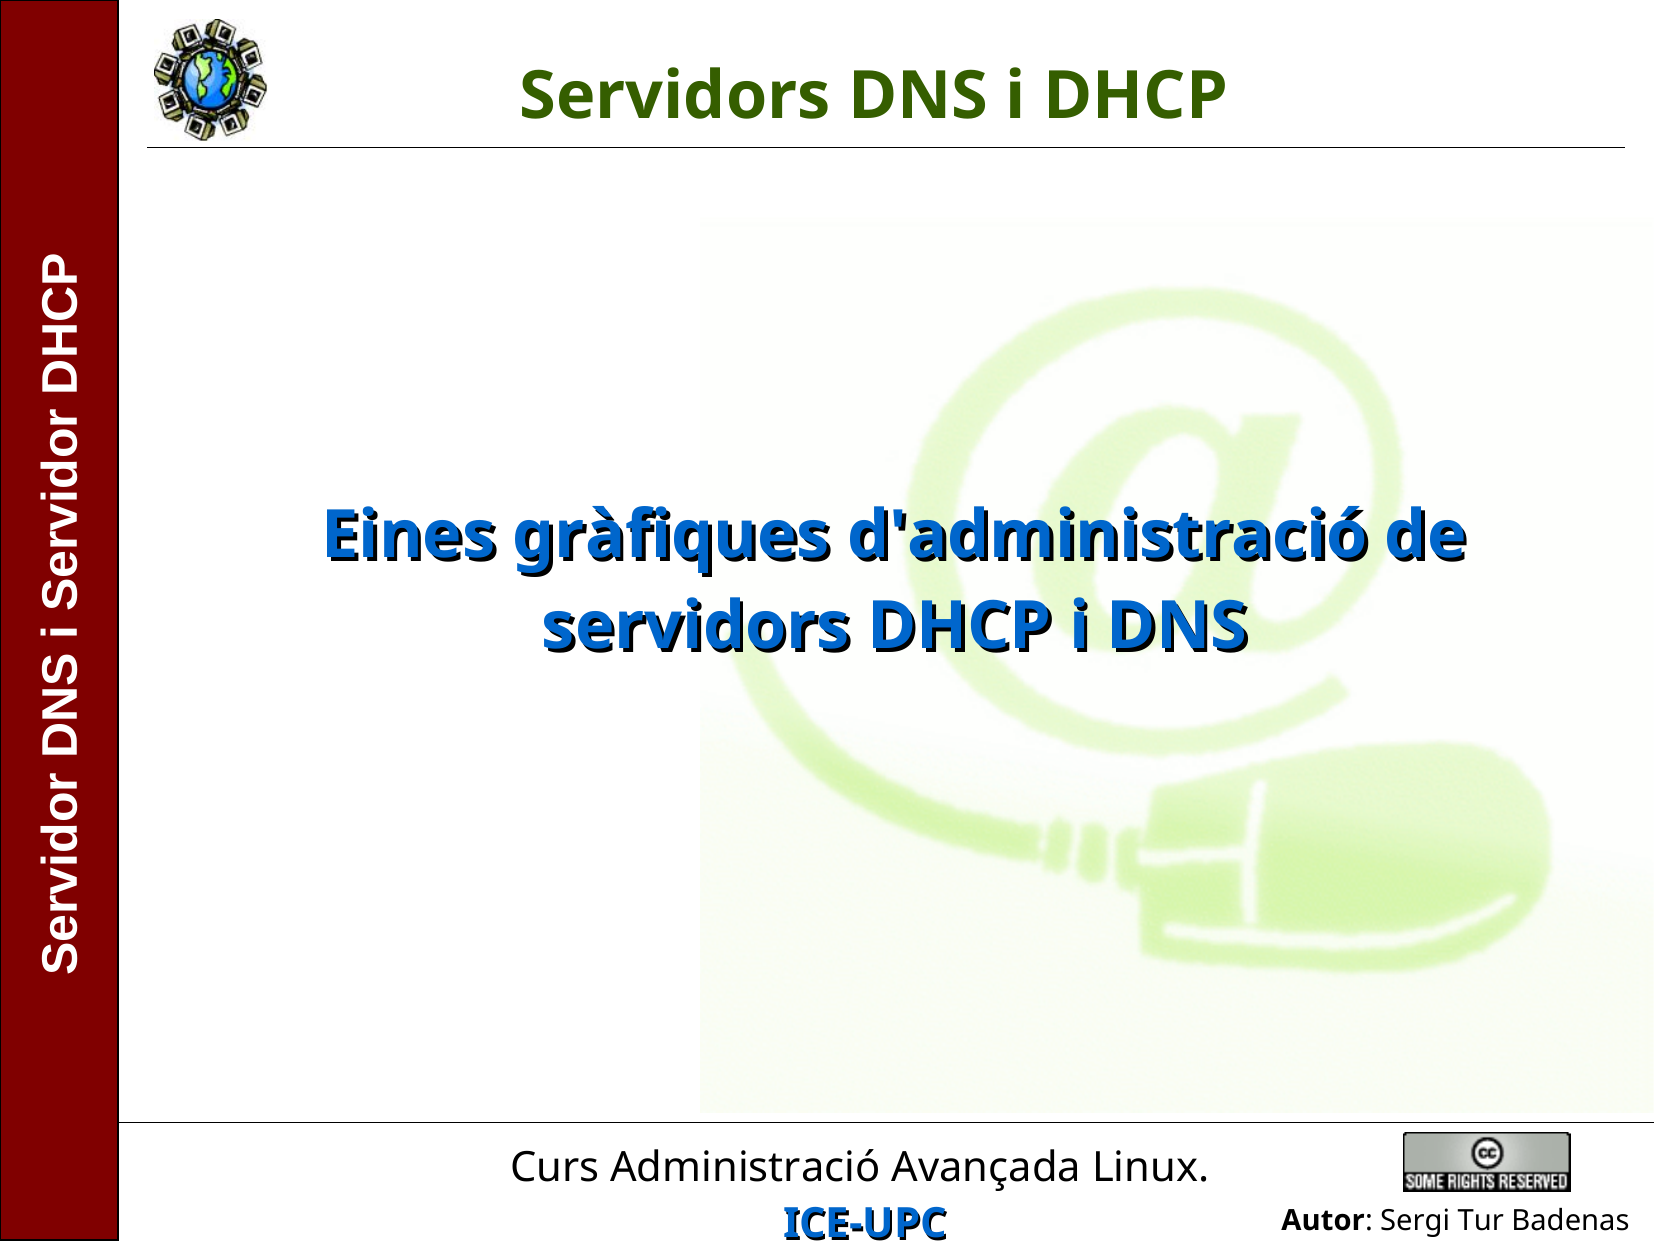

# Servidors DNS i DHCP
Eines gràfiques d'administració de
servidors DHCP i DNS